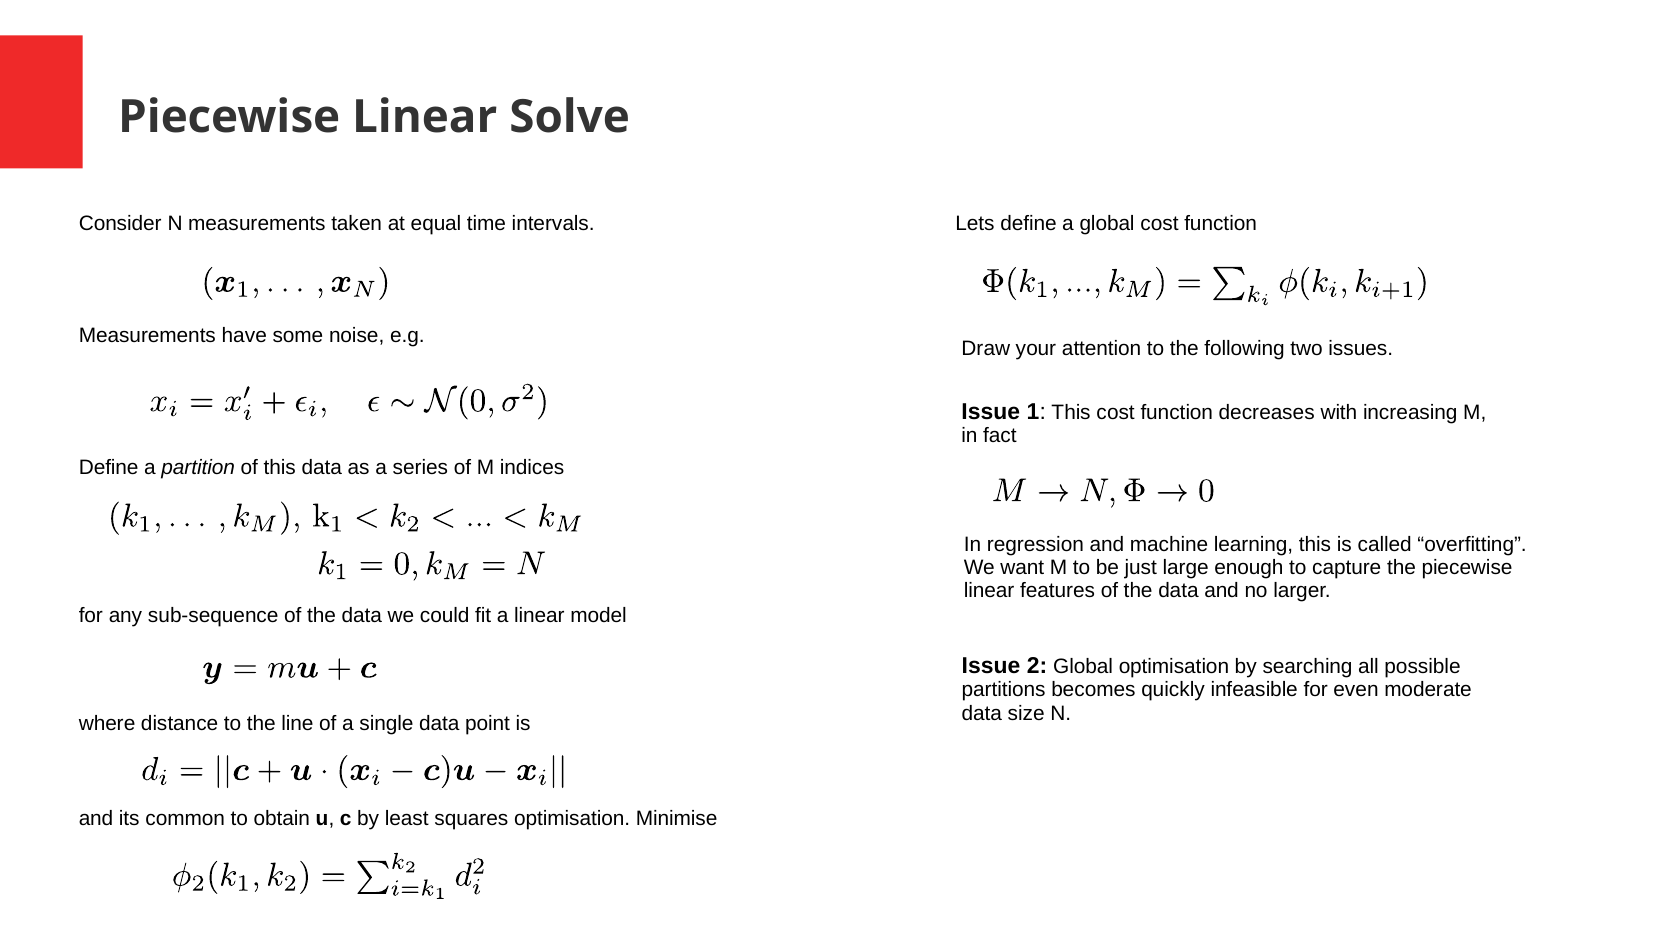

# Piecewise Linear Solve
Consider N measurements taken at equal time intervals.
Lets define a global cost function
Measurements have some noise, e.g.
Draw your attention to the following two issues.
Issue 1: This cost function decreases with increasing M, in fact
Define a partition of this data as a series of M indices
In regression and machine learning, this is called “overfitting”. We want M to be just large enough to capture the piecewise linear features of the data and no larger.
for any sub-sequence of the data we could fit a linear model
Issue 2: Global optimisation by searching all possible partitions becomes quickly infeasible for even moderate data size N.
where distance to the line of a single data point is
and its common to obtain u, c by least squares optimisation. Minimise